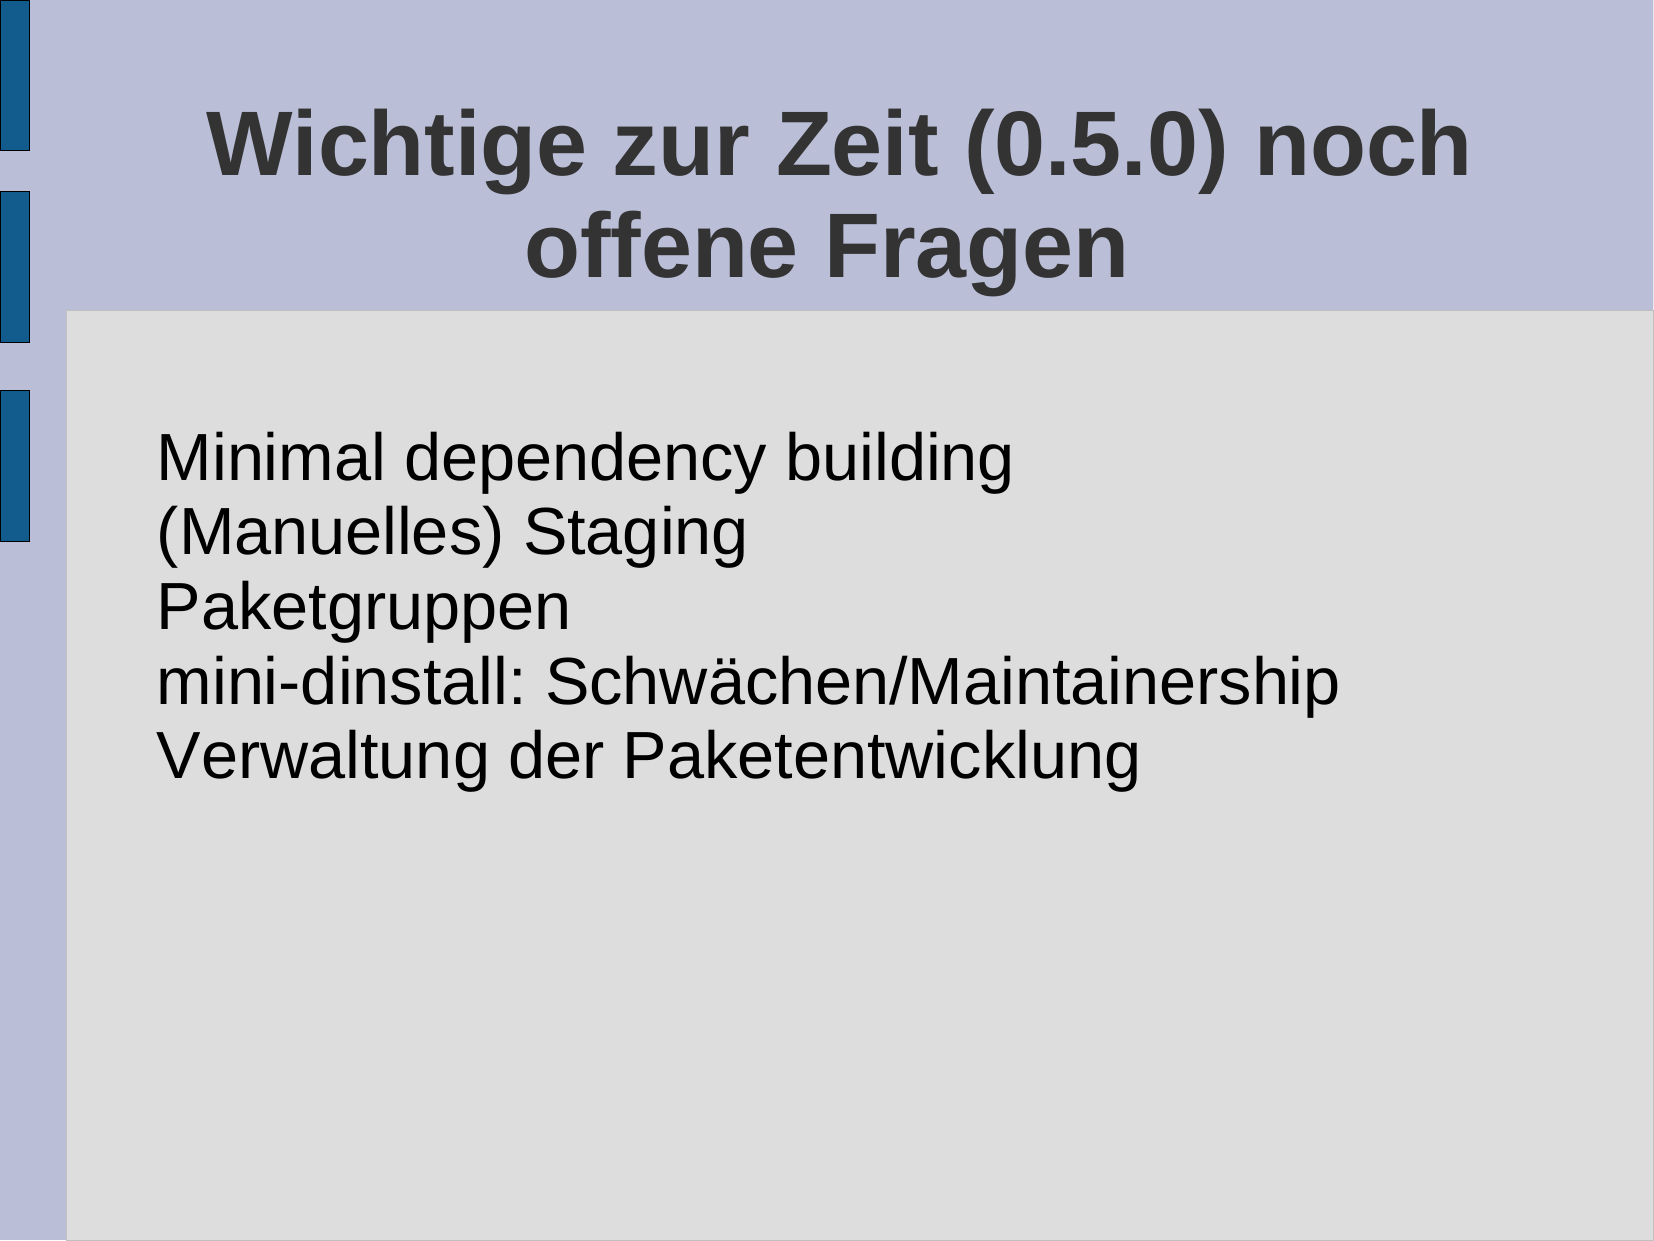

# Wichtige zur Zeit (0.5.0) noch offene Fragen
Minimal dependency building
(Manuelles) Staging
Paketgruppen
mini-dinstall: Schwächen/Maintainership
Verwaltung der Paketentwicklung